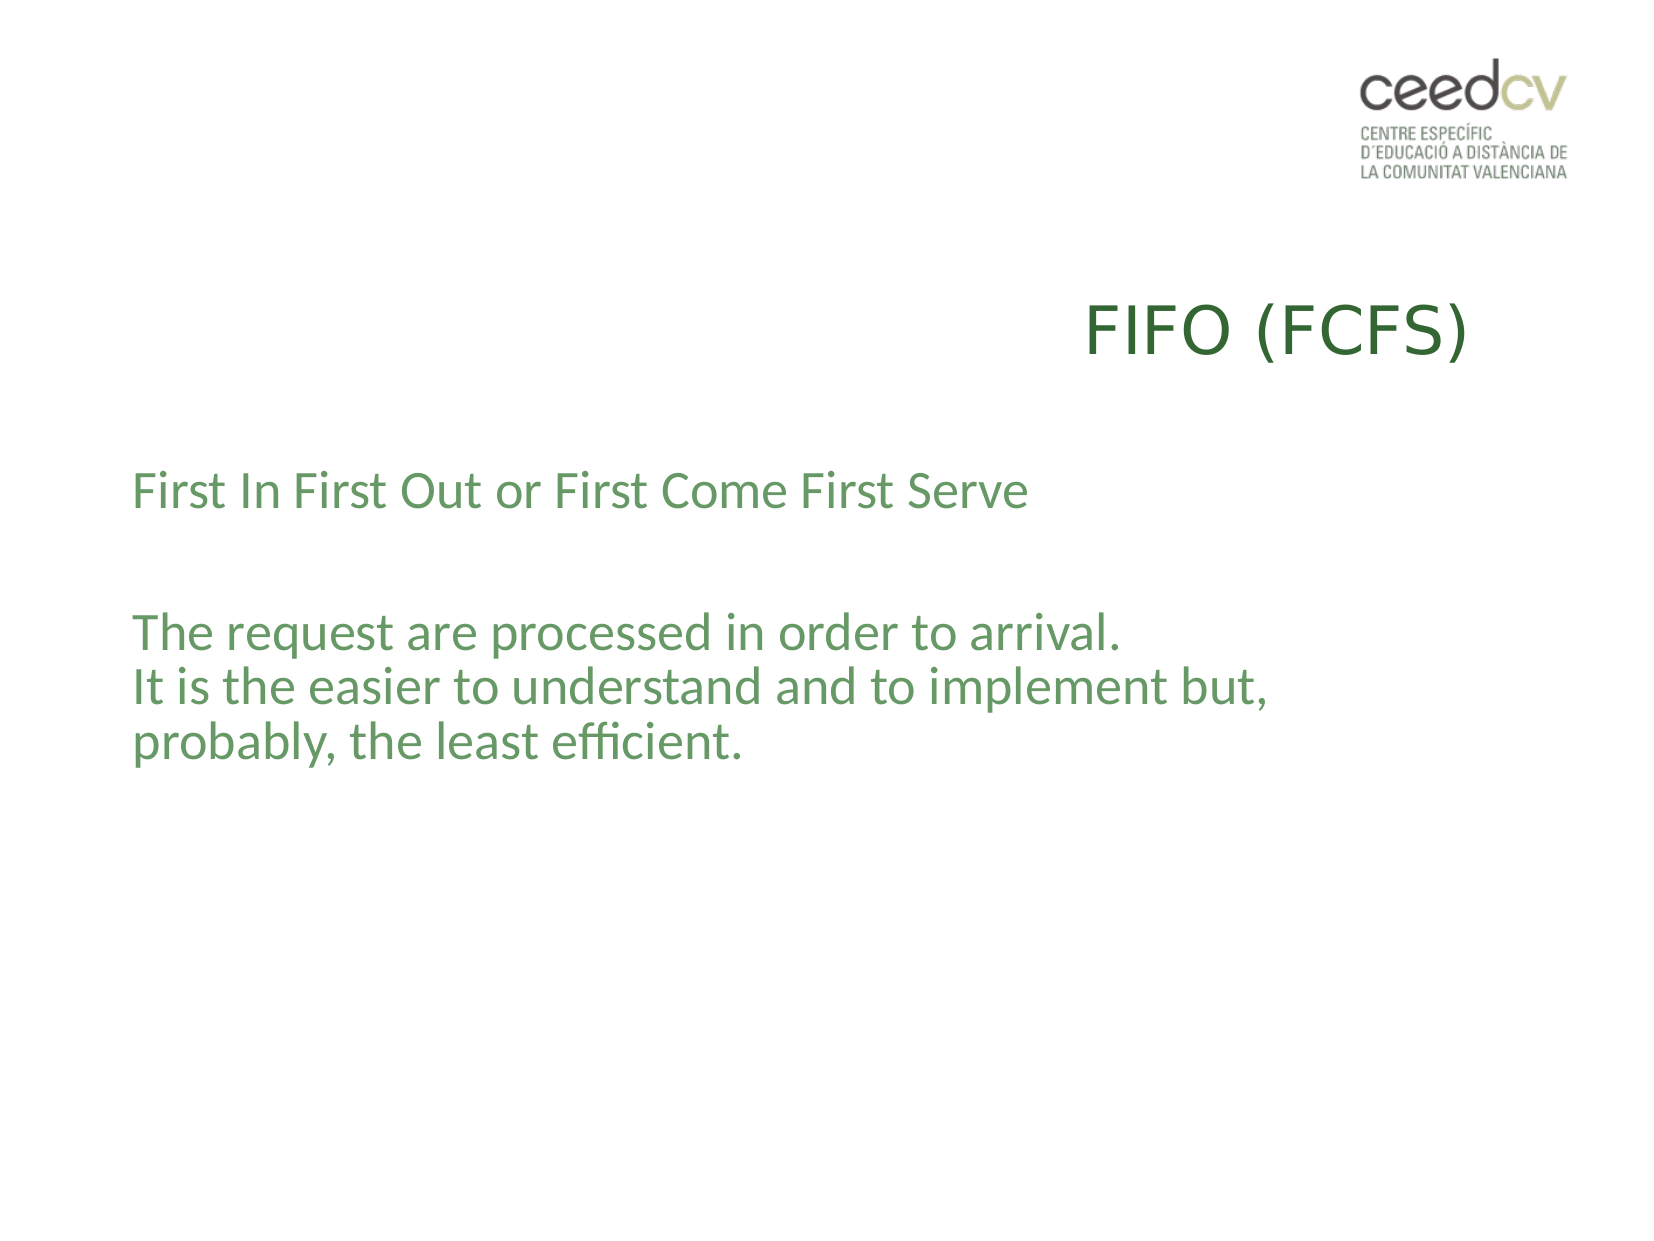

FIFO (FCFS)
First In First Out or First Come First Serve
The request are processed in order to arrival.
It is the easier to understand and to implement but, probably, the least efficient.